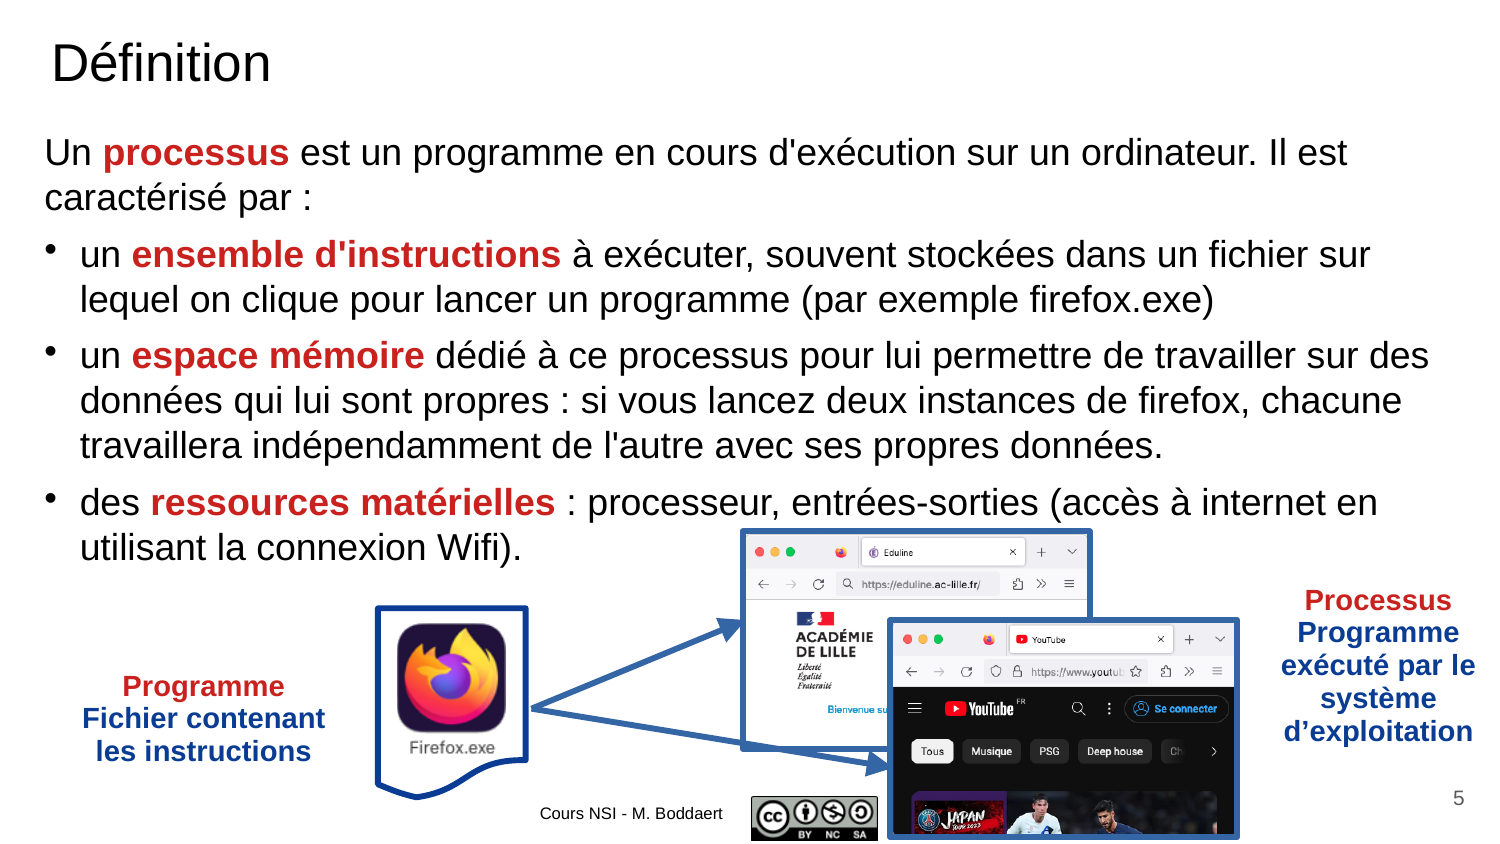

# Définition
Un processus est un programme en cours d'exécution sur un ordinateur. Il est caractérisé par :
un ensemble d'instructions à exécuter, souvent stockées dans un fichier sur lequel on clique pour lancer un programme (par exemple firefox.exe)
un espace mémoire dédié à ce processus pour lui permettre de travailler sur des données qui lui sont propres : si vous lancez deux instances de firefox, chacune travaillera indépendamment de l'autre avec ses propres données.
des ressources matérielles : processeur, entrées-sorties (accès à internet en utilisant la connexion Wifi).
Processus
Programme exécuté par le système d’exploitation
Programme
Fichier contenant les instructions